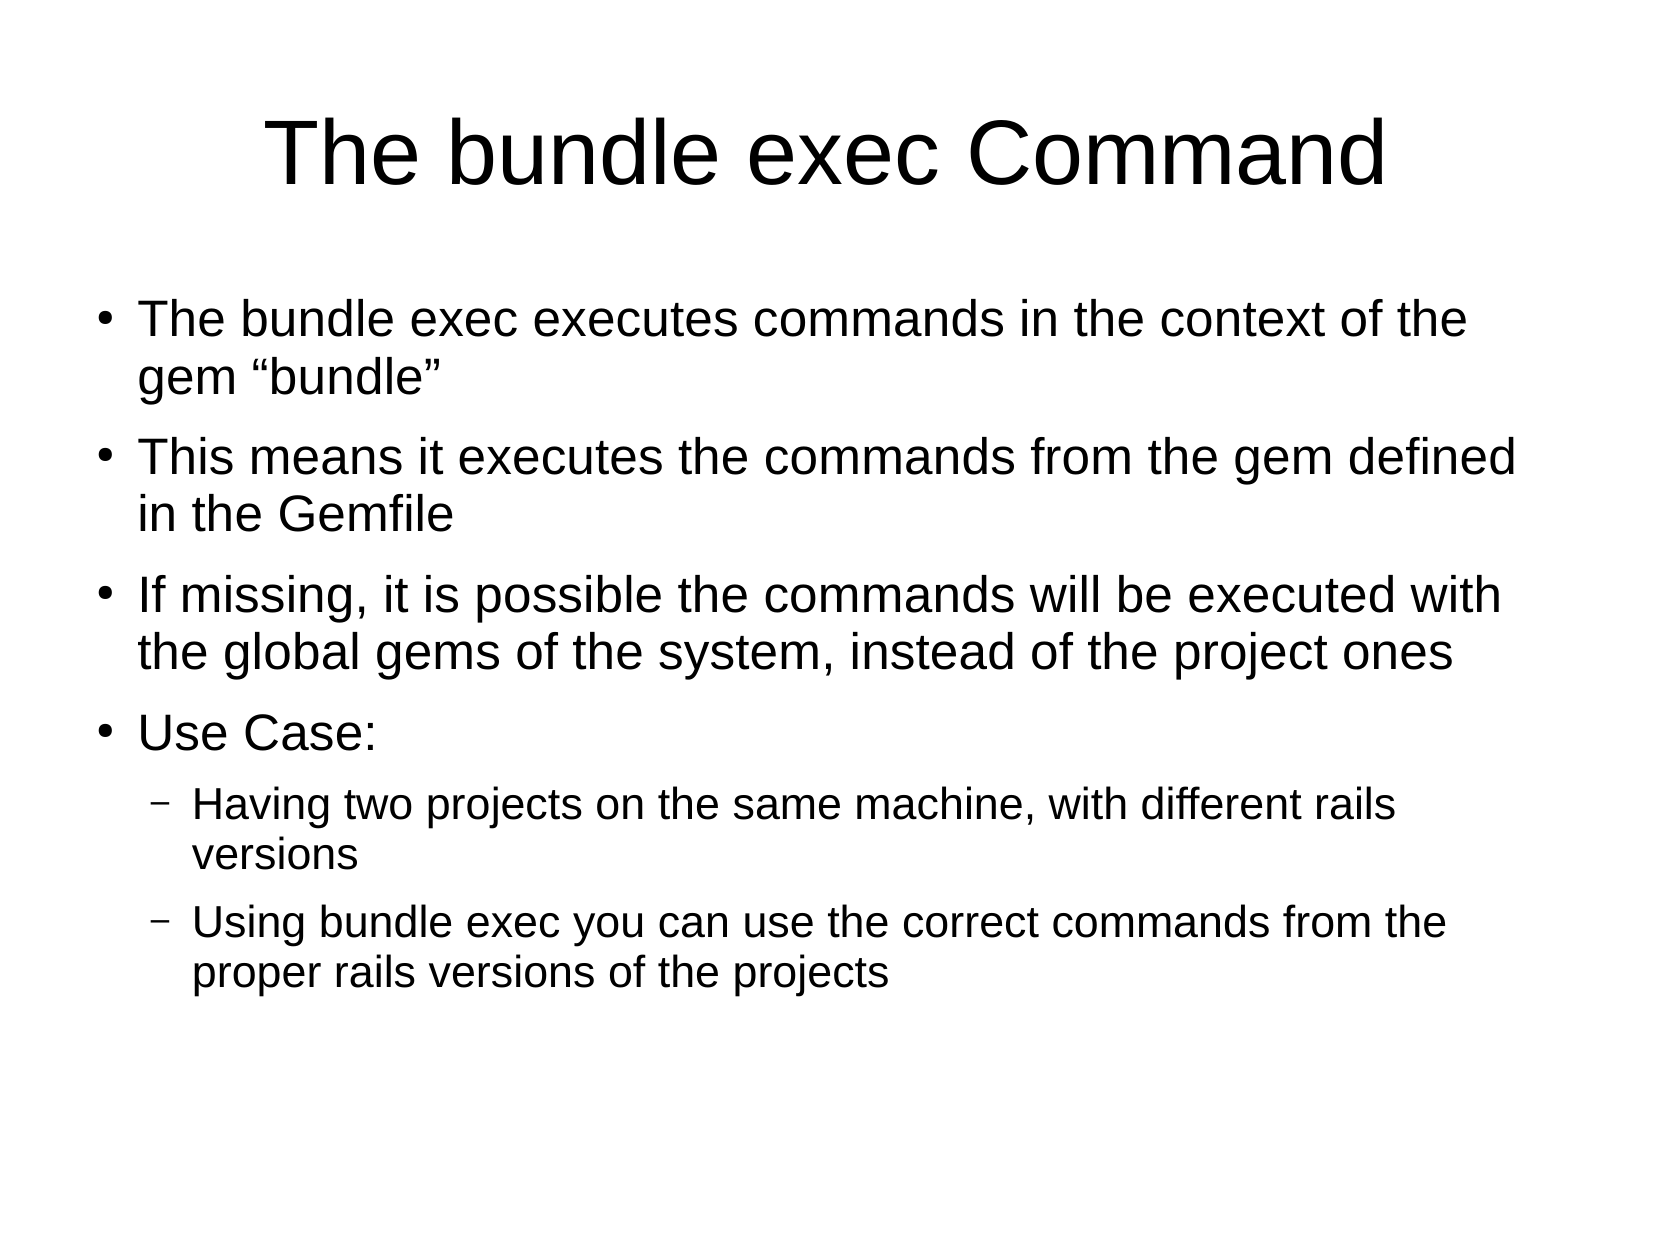

# The bundle exec Command
The bundle exec executes commands in the context of the gem “bundle”
This means it executes the commands from the gem defined in the Gemfile
If missing, it is possible the commands will be executed with the global gems of the system, instead of the project ones
Use Case:
Having two projects on the same machine, with different rails versions
Using bundle exec you can use the correct commands from the proper rails versions of the projects